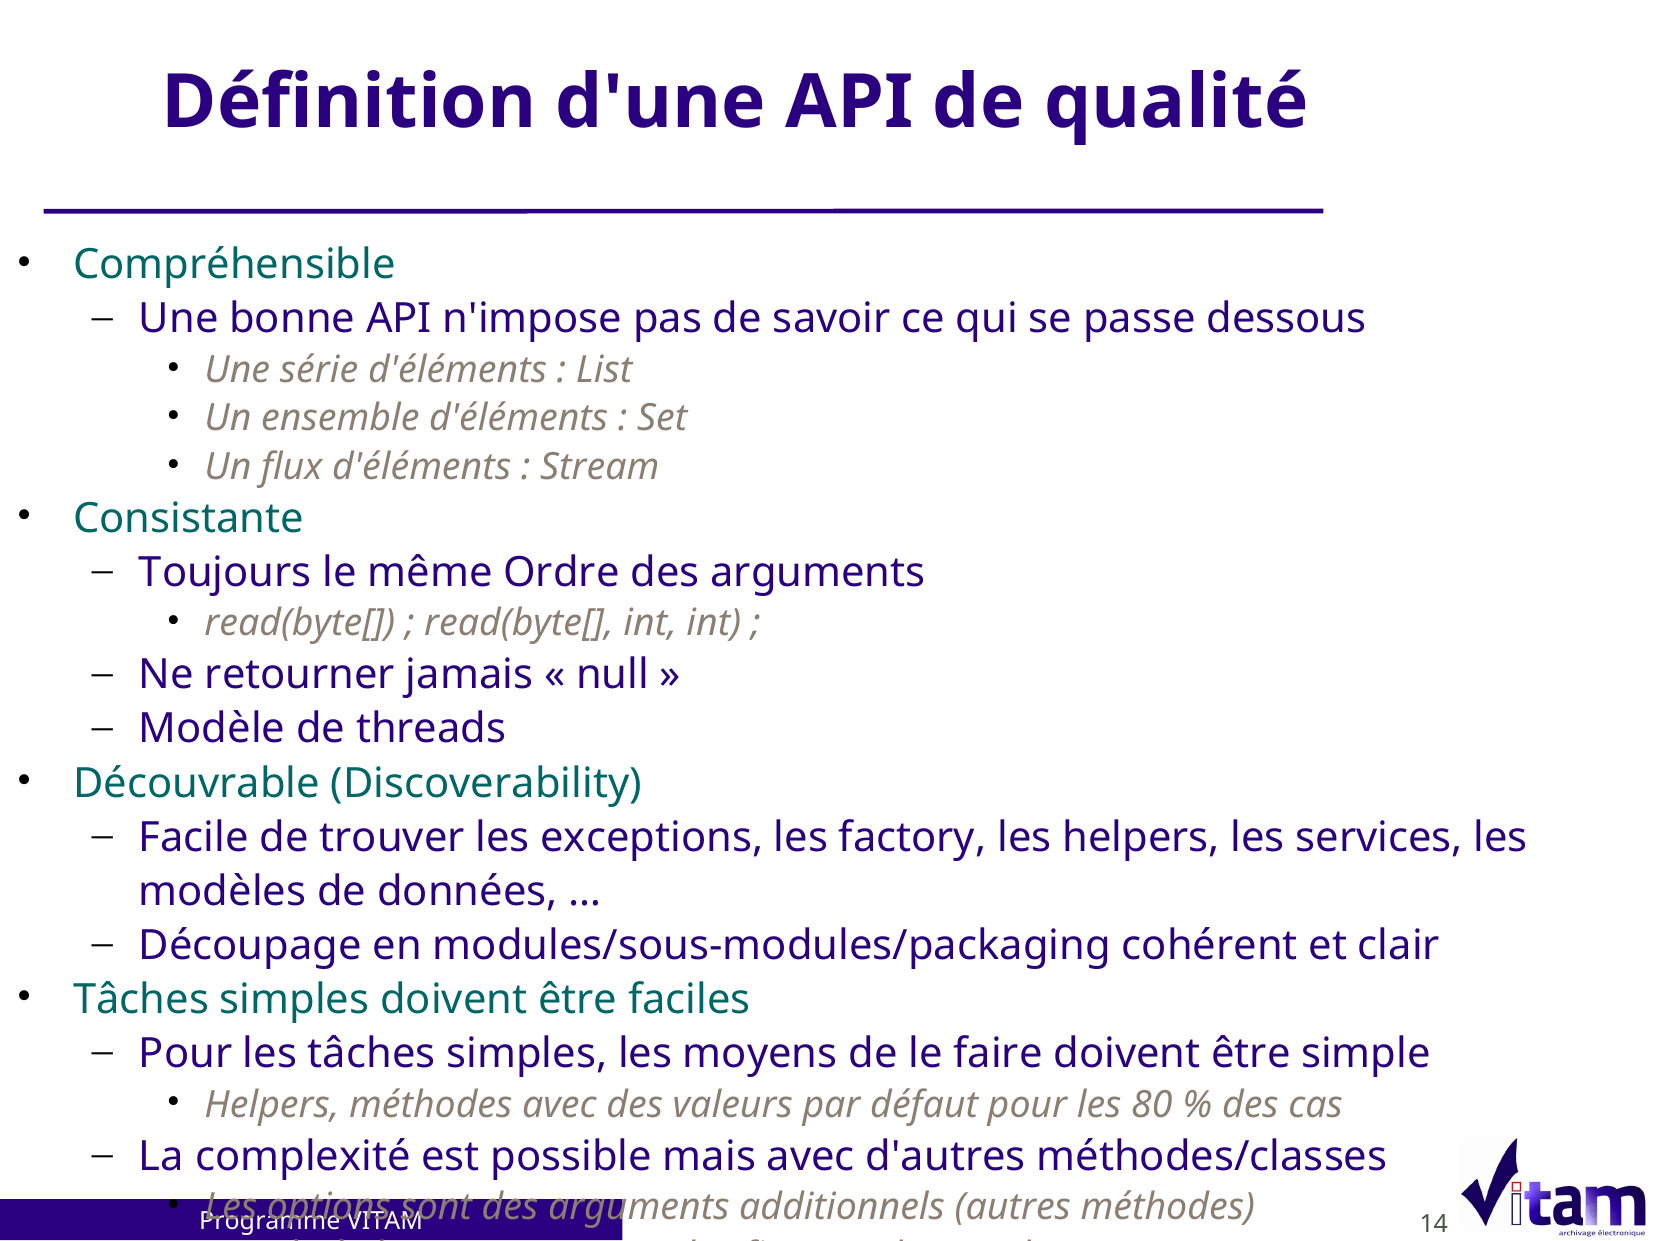

# Définition d'une API de qualité
Compréhensible
Une bonne API n'impose pas de savoir ce qui se passe dessous
Une série d'éléments : List
Un ensemble d'éléments : Set
Un flux d'éléments : Stream
Consistante
Toujours le même Ordre des arguments
read(byte[]) ; read(byte[], int, int) ;
Ne retourner jamais « null »
Modèle de threads
Découvrable (Discoverability)
Facile de trouver les exceptions, les factory, les helpers, les services, les modèles de données, …
Découpage en modules/sous-modules/packaging cohérent et clair
Tâches simples doivent être faciles
Pour les tâches simples, les moyens de le faire doivent être simple
Helpers, méthodes avec des valeurs par défaut pour les 80 % des cas
La complexité est possible mais avec d'autres méthodes/classes
Les options sont des arguments additionnels (autres méthodes)
L'accès à des constructeurs plus fins sont hors Helper
14